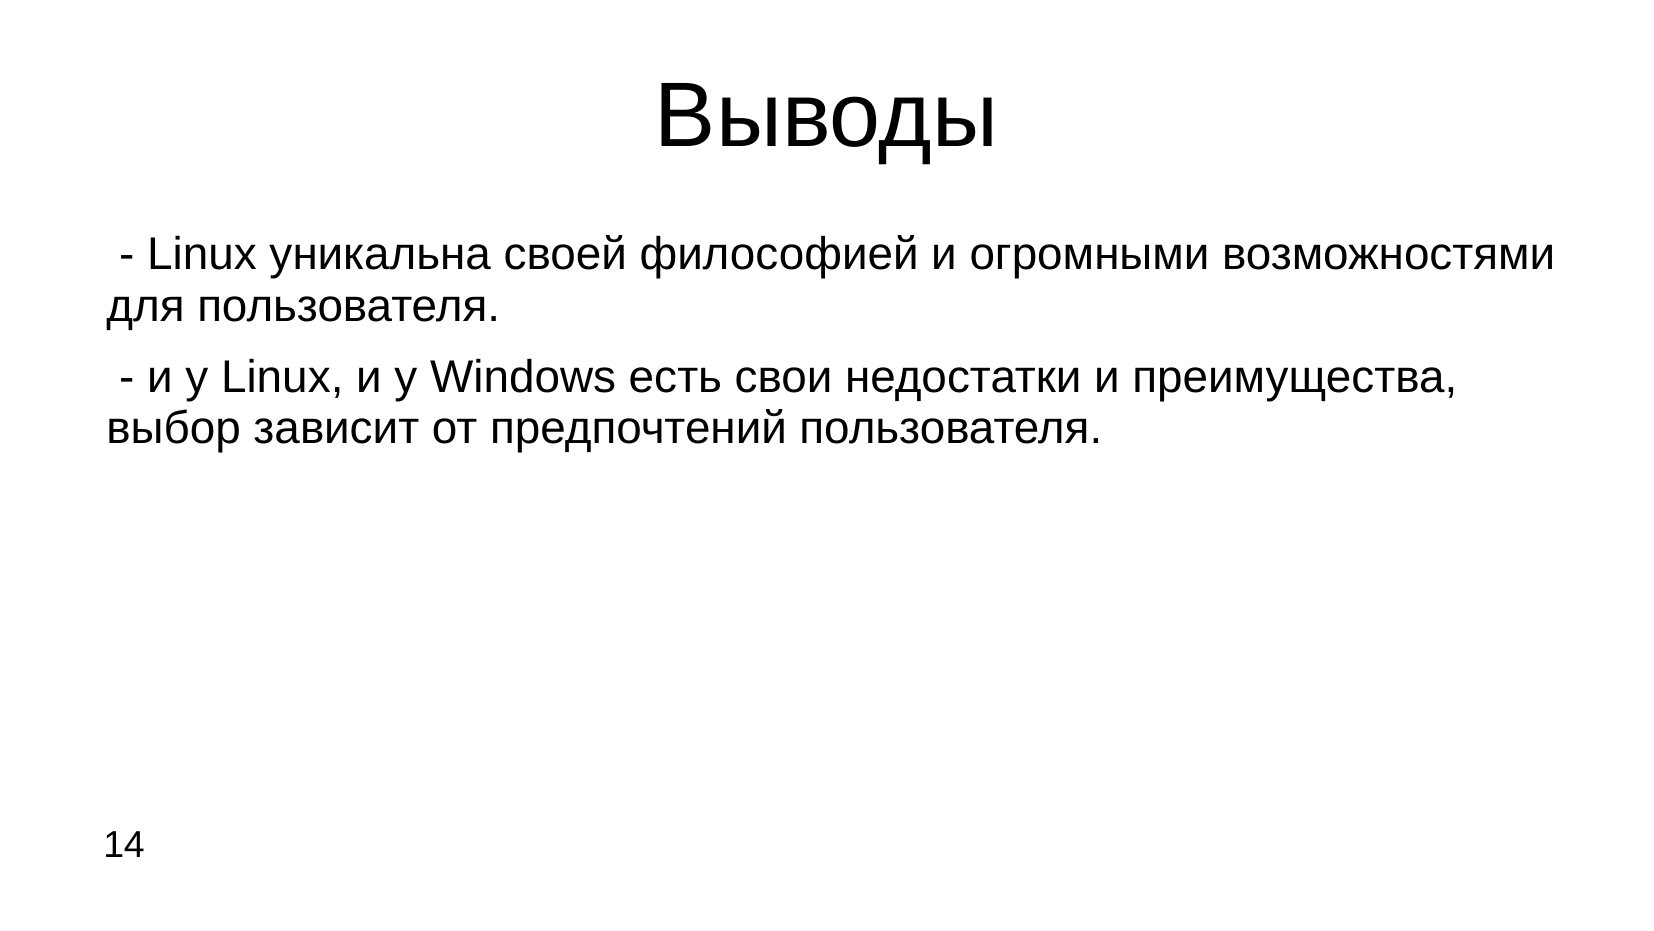

# Выводы
 - Linux уникальна своей философией и огромными возможностями для пользователя.
 - и у Linux, и у Windows есть свои недостатки и преимущества, выбор зависит от предпочтений пользователя.